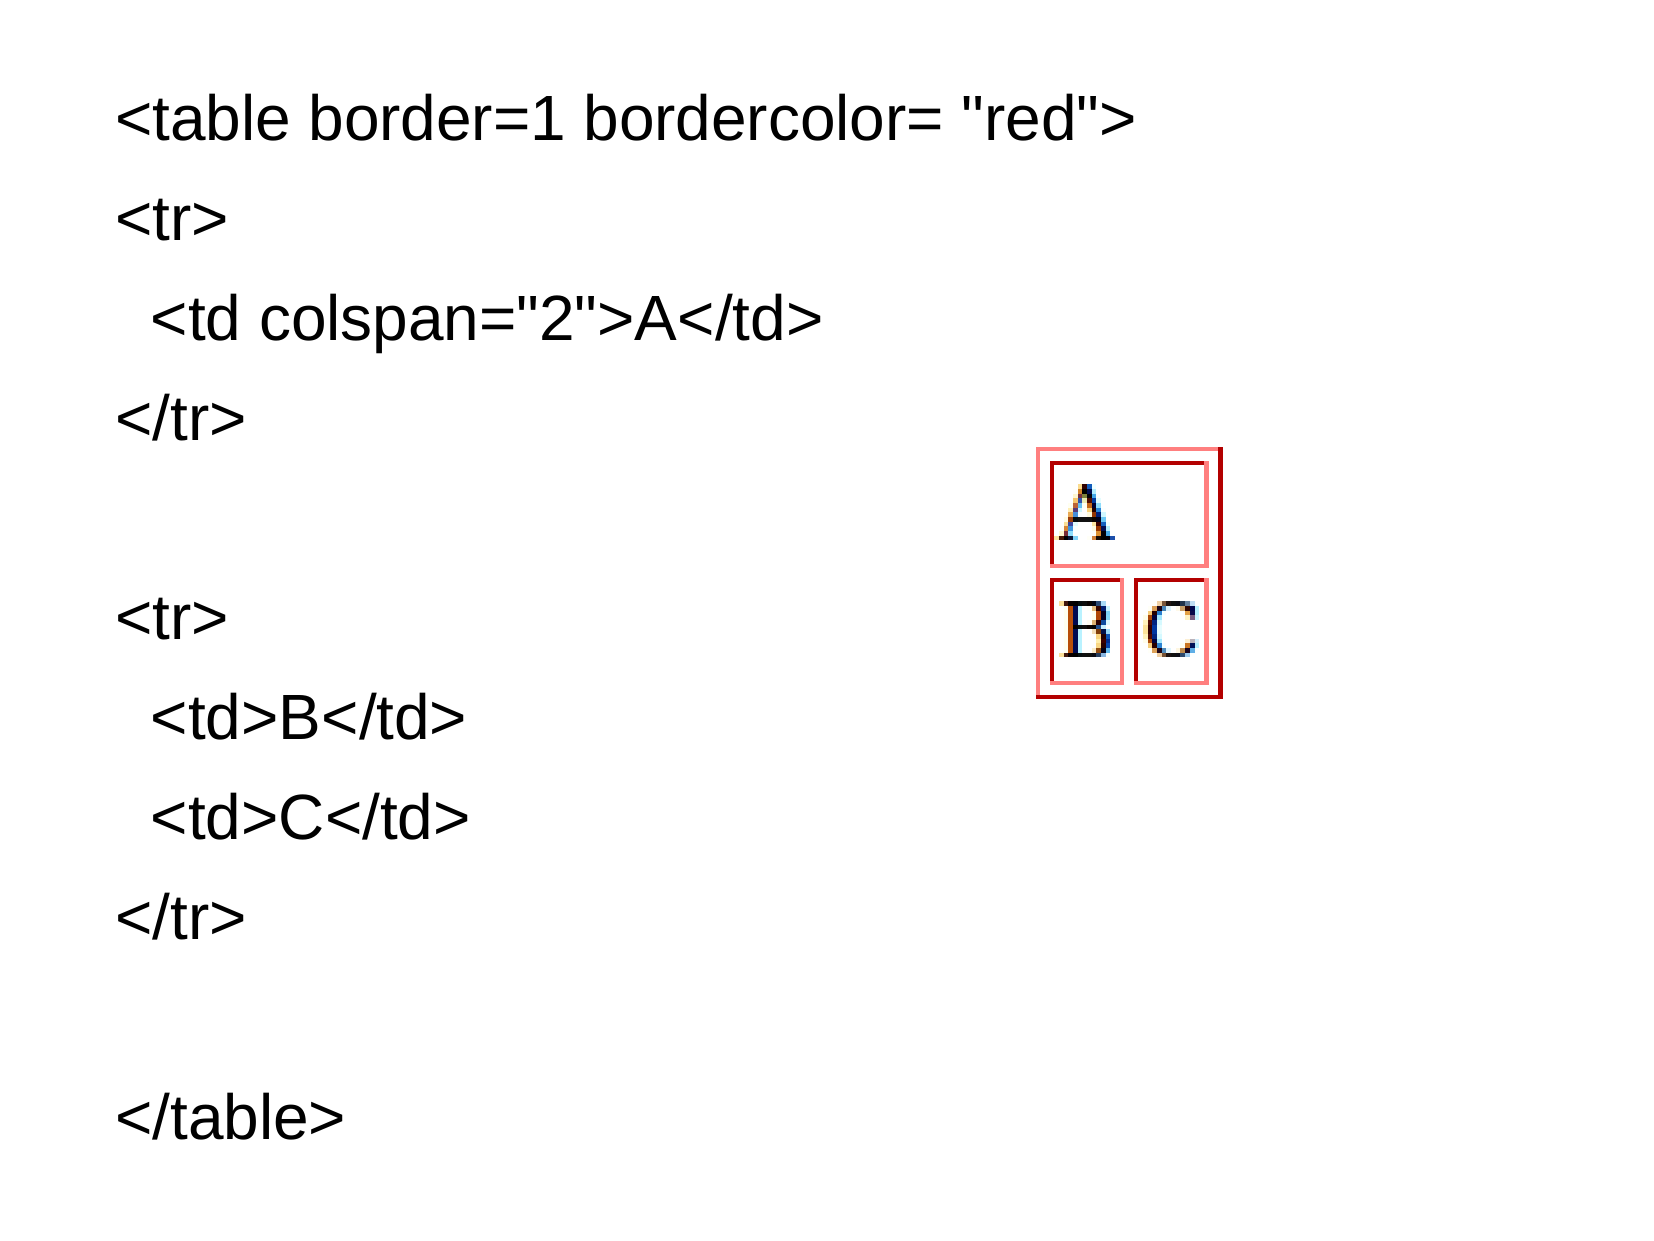

# <table border=1 bordercolor= "red">
<tr>
 <td colspan="2">A</td>
</tr>
<tr>
 <td>B</td>
 <td>C</td>
</tr>
</table>